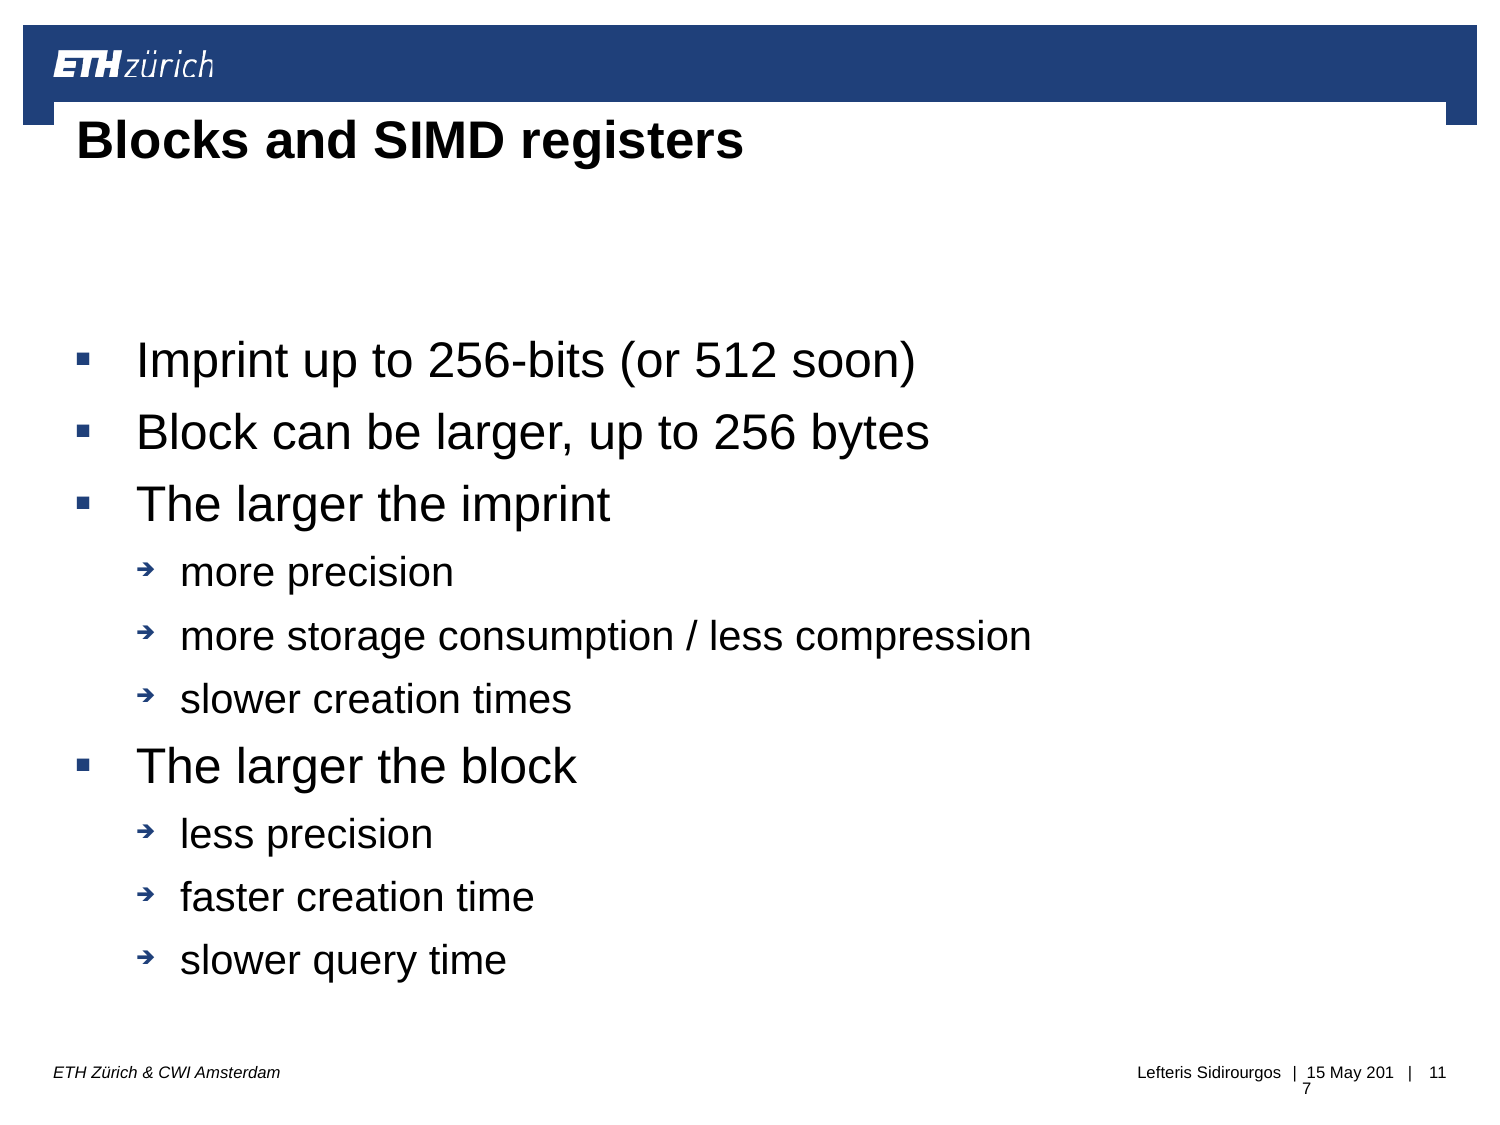

# Blocks and SIMD registers
Imprint up to 256-bits (or 512 soon)
Block can be larger, up to 256 bytes
The larger the imprint
more precision
more storage consumption / less compression
slower creation times
The larger the block
less precision
faster creation time
slower query time
Lefteris Sidirourgos
 15 May 2017
11